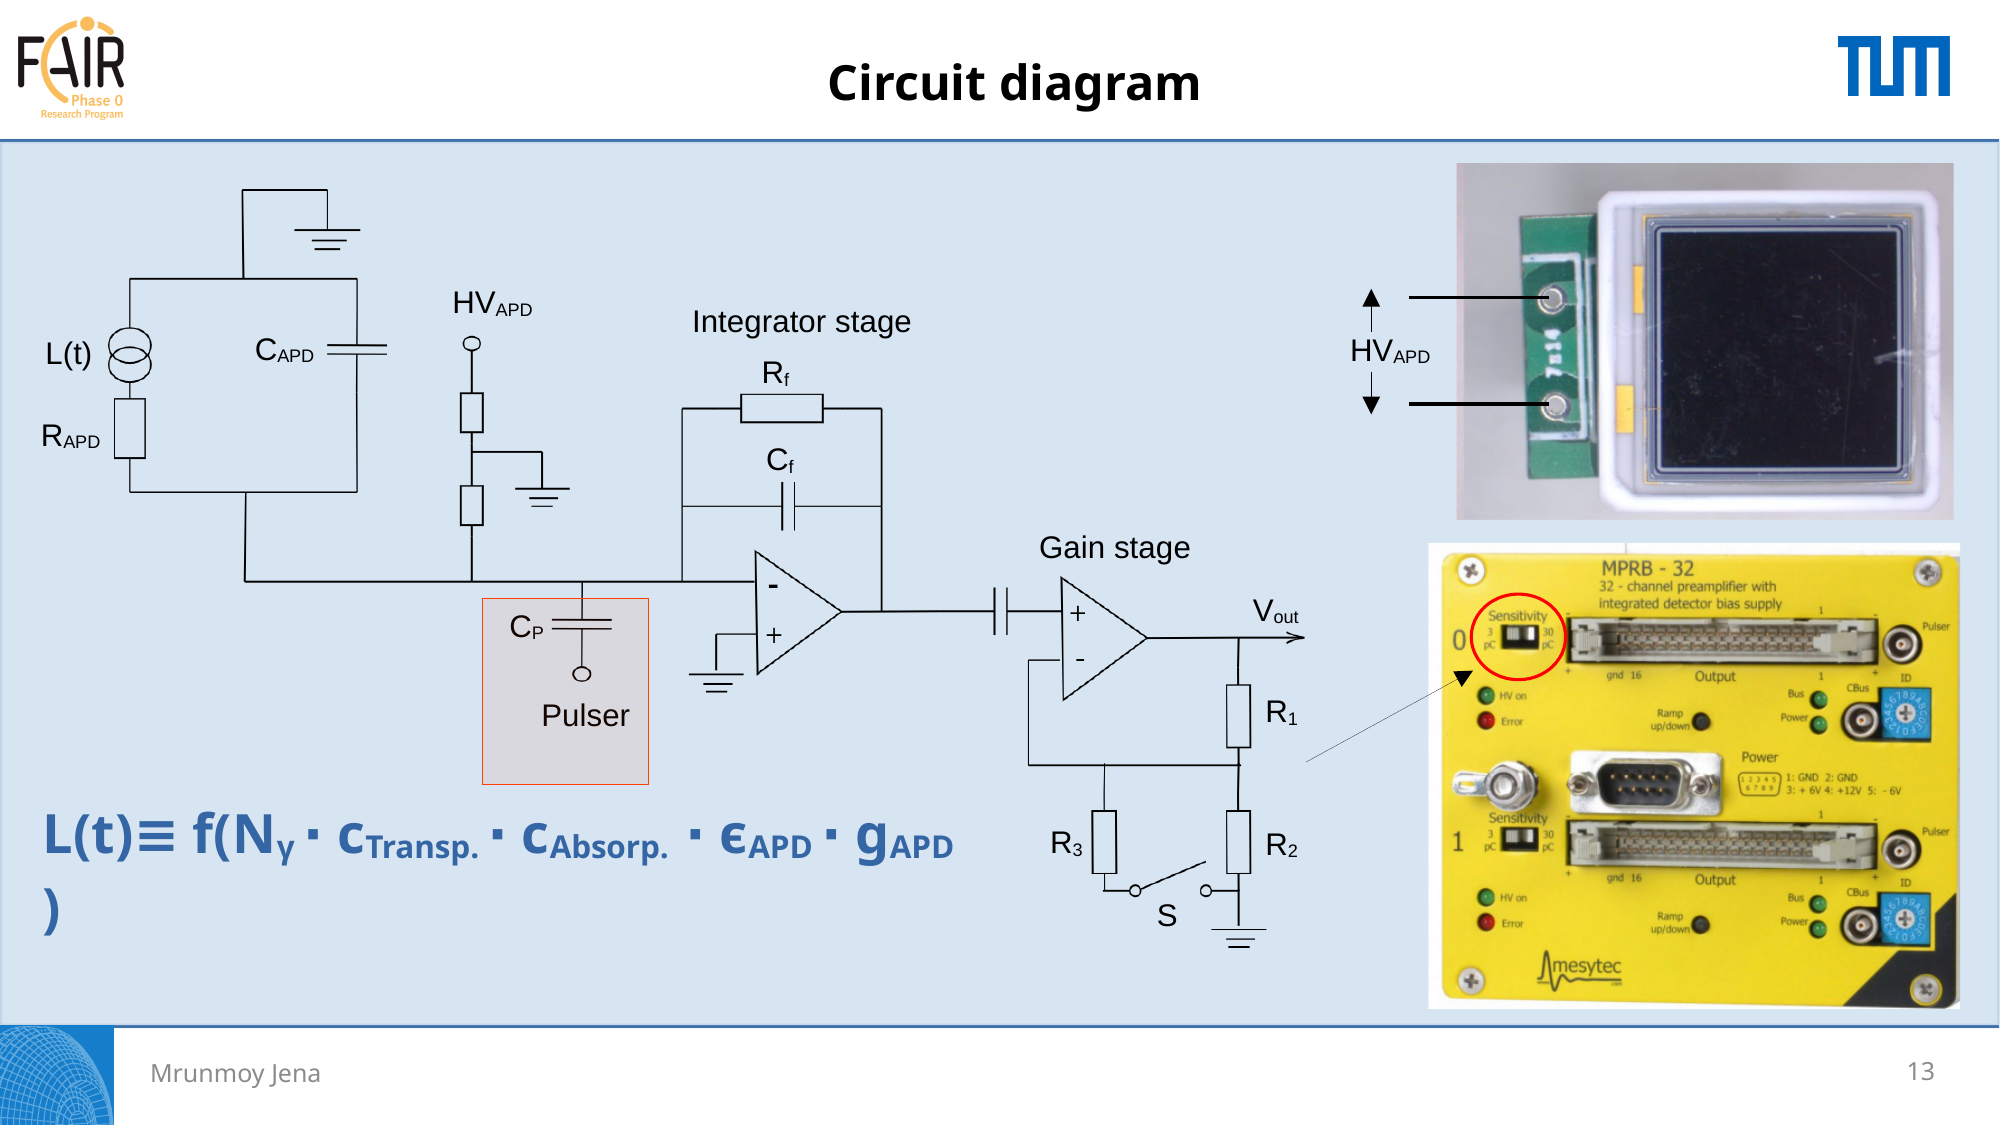

# Circuit diagram
HVAPD
Integrator stage
CAPD
HVAPD
L(t)
Rf
RAPD
Cf
Gain stage
Vout
CP
R1
Pulser
L(t)≡ f(Nγ ⋅ cTransp. ⋅ cAbsorp. ⋅ ϵAPD ⋅ gAPD )
R3
R2
S
13